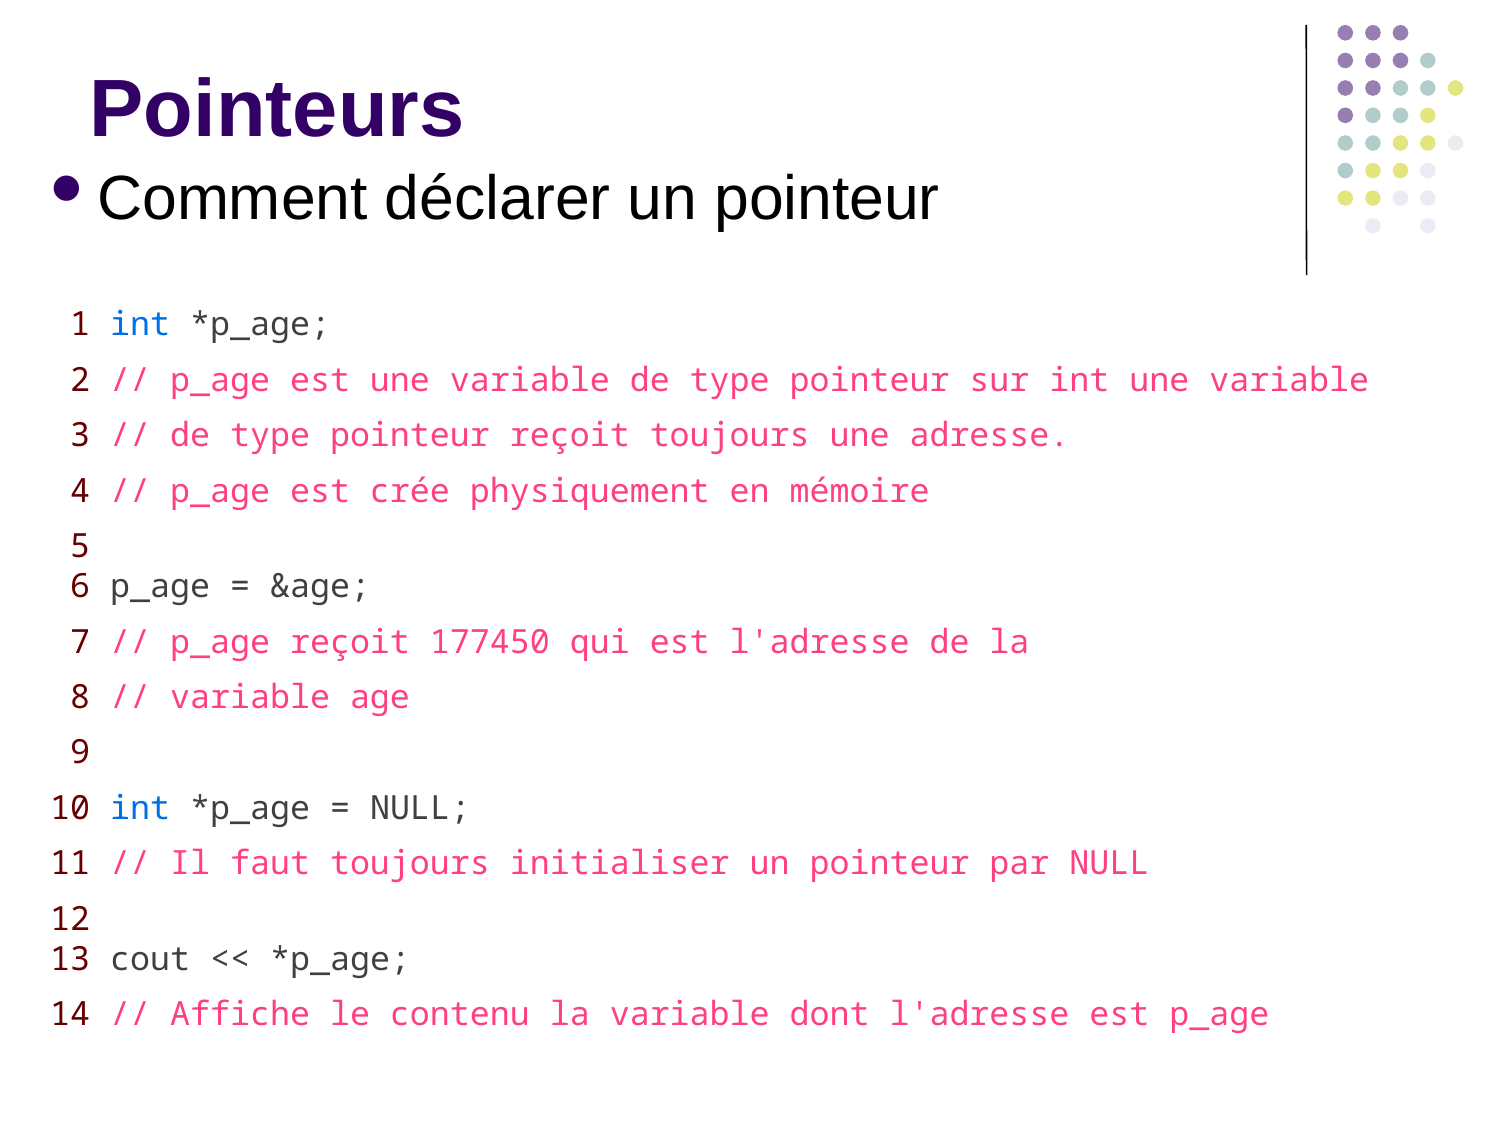

# Pointeurs
Comment déclarer un pointeur
 1 int *p_age;
 2 // p_age est une variable de type pointeur sur int une variable
 3 // de type pointeur reçoit toujours une adresse.
 4 // p_age est crée physiquement en mémoire
 5
 6 p_age = &age;
 7 // p_age reçoit 177450 qui est l'adresse de la
 8 // variable age
 9
10 int *p_age = NULL;
11 // Il faut toujours initialiser un pointeur par NULL
12
13 cout << *p_age;
14 // Affiche le contenu la variable dont l'adresse est p_age